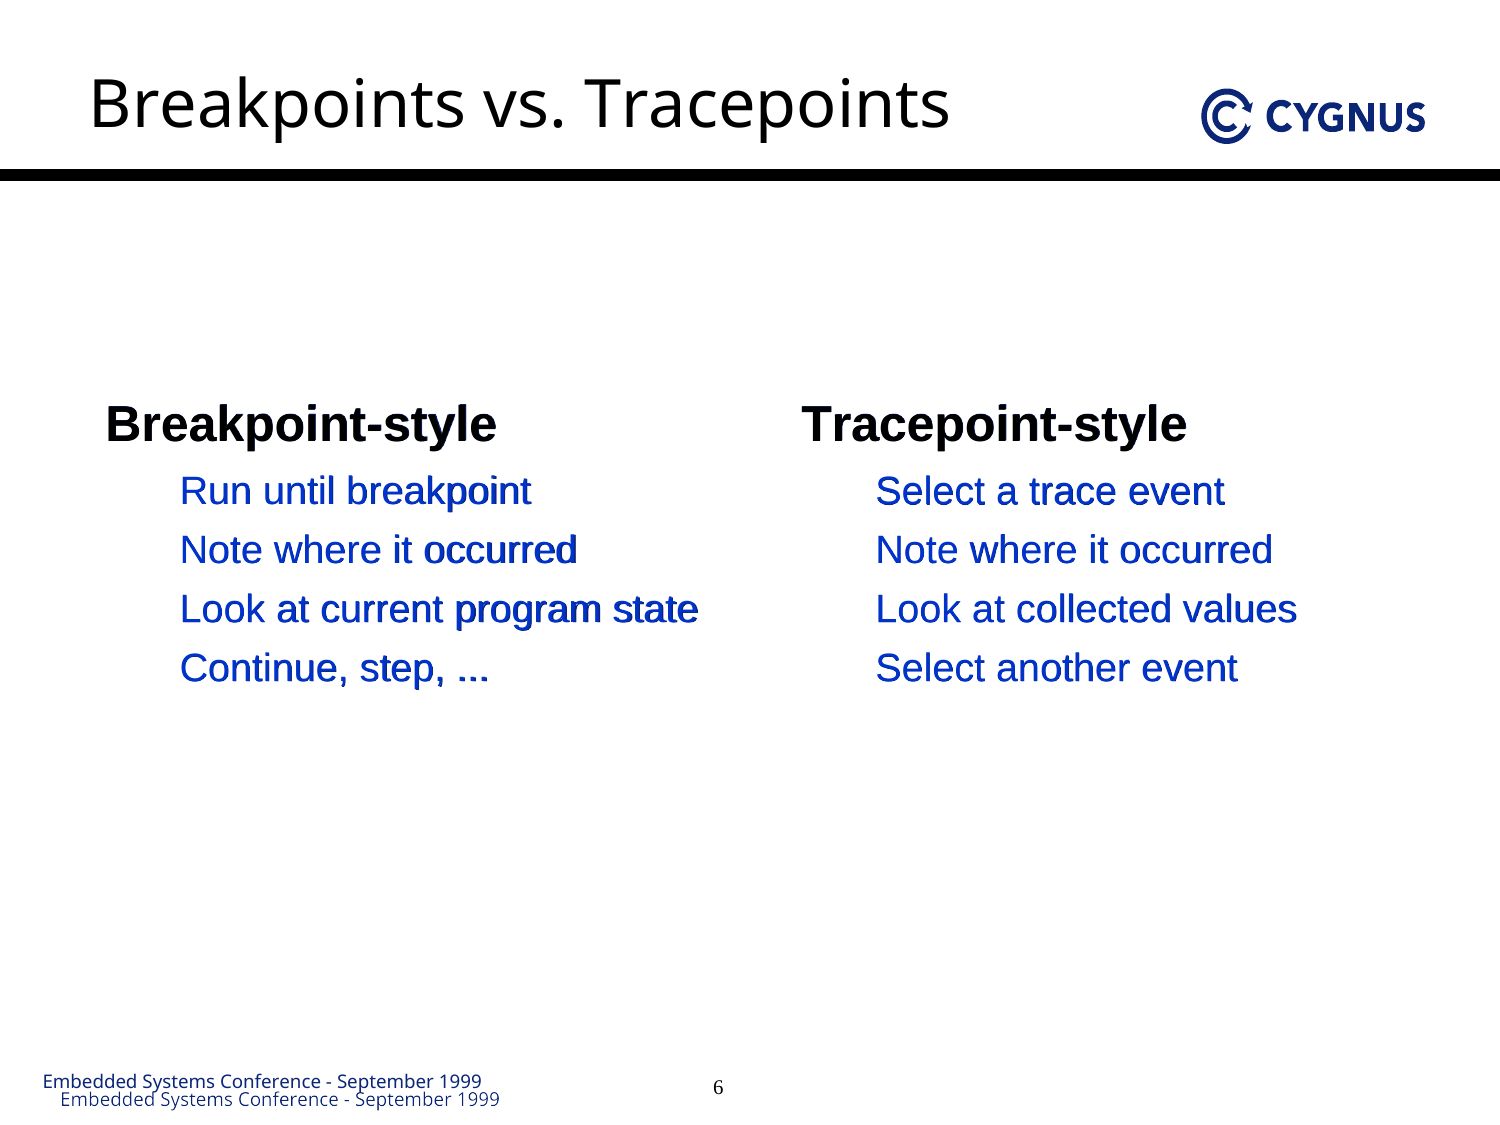

# Breakpoints vs. Tracepoints
Tracepoint-style
Select a trace event
Note where it occurred
Look at collected values
Select another event
Breakpoint-style
Run until breakpoint
Note where it occurred
Look at current program state
Continue, step, ...
6